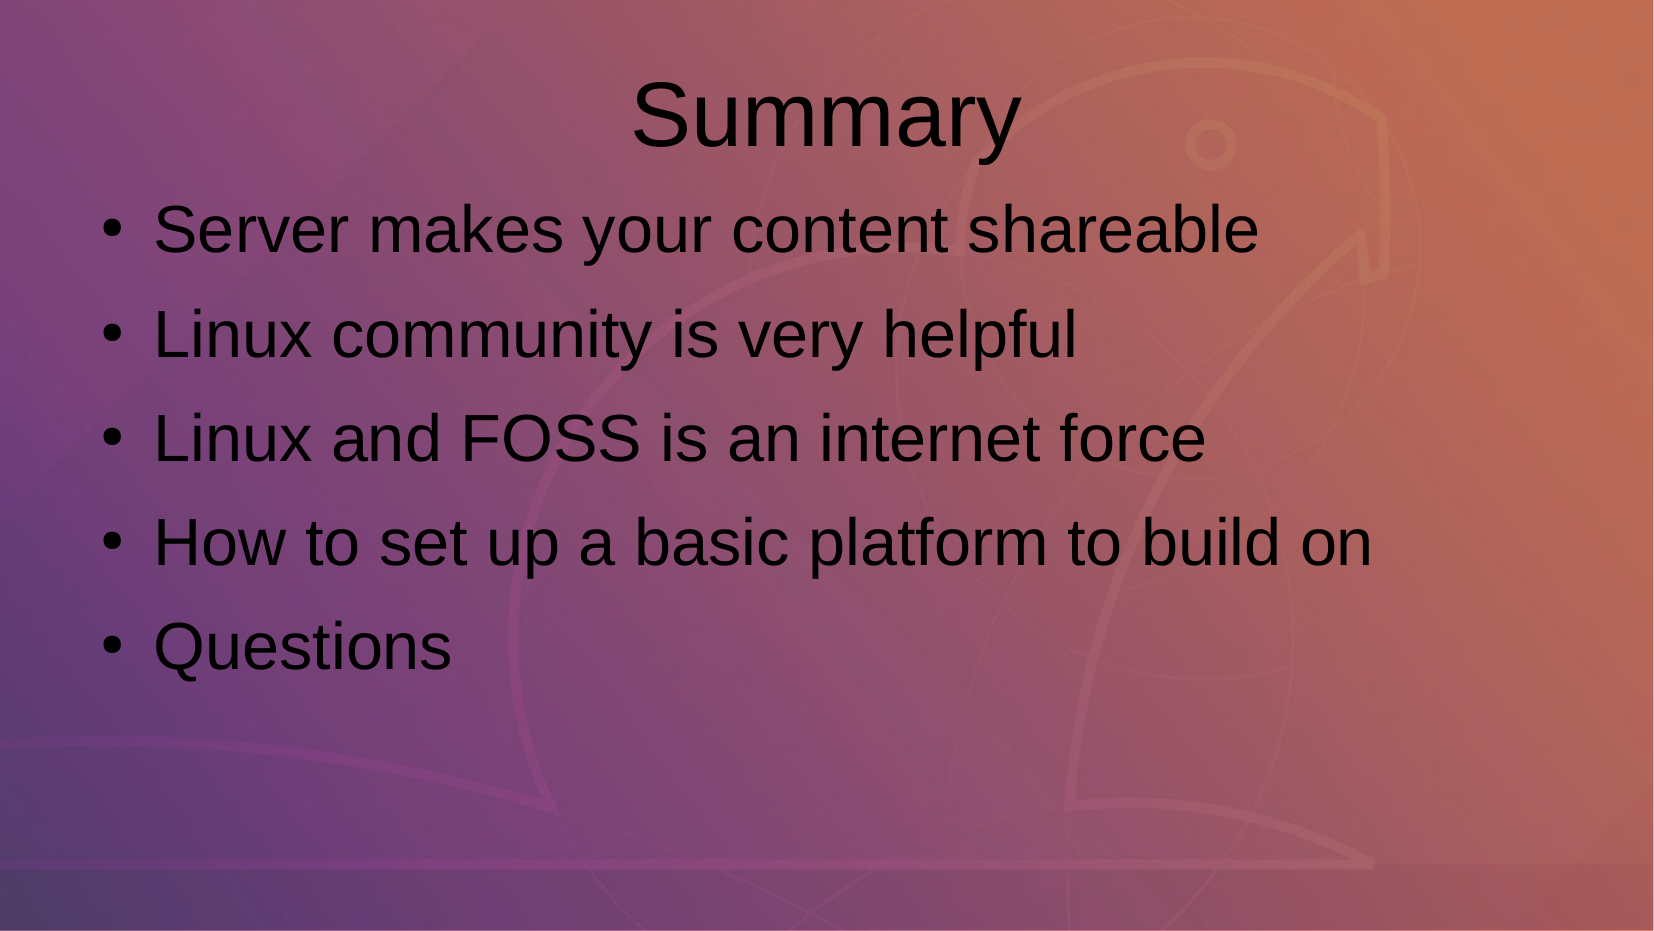

# Summary
Server makes your content shareable
Linux community is very helpful
Linux and FOSS is an internet force
How to set up a basic platform to build on
Questions